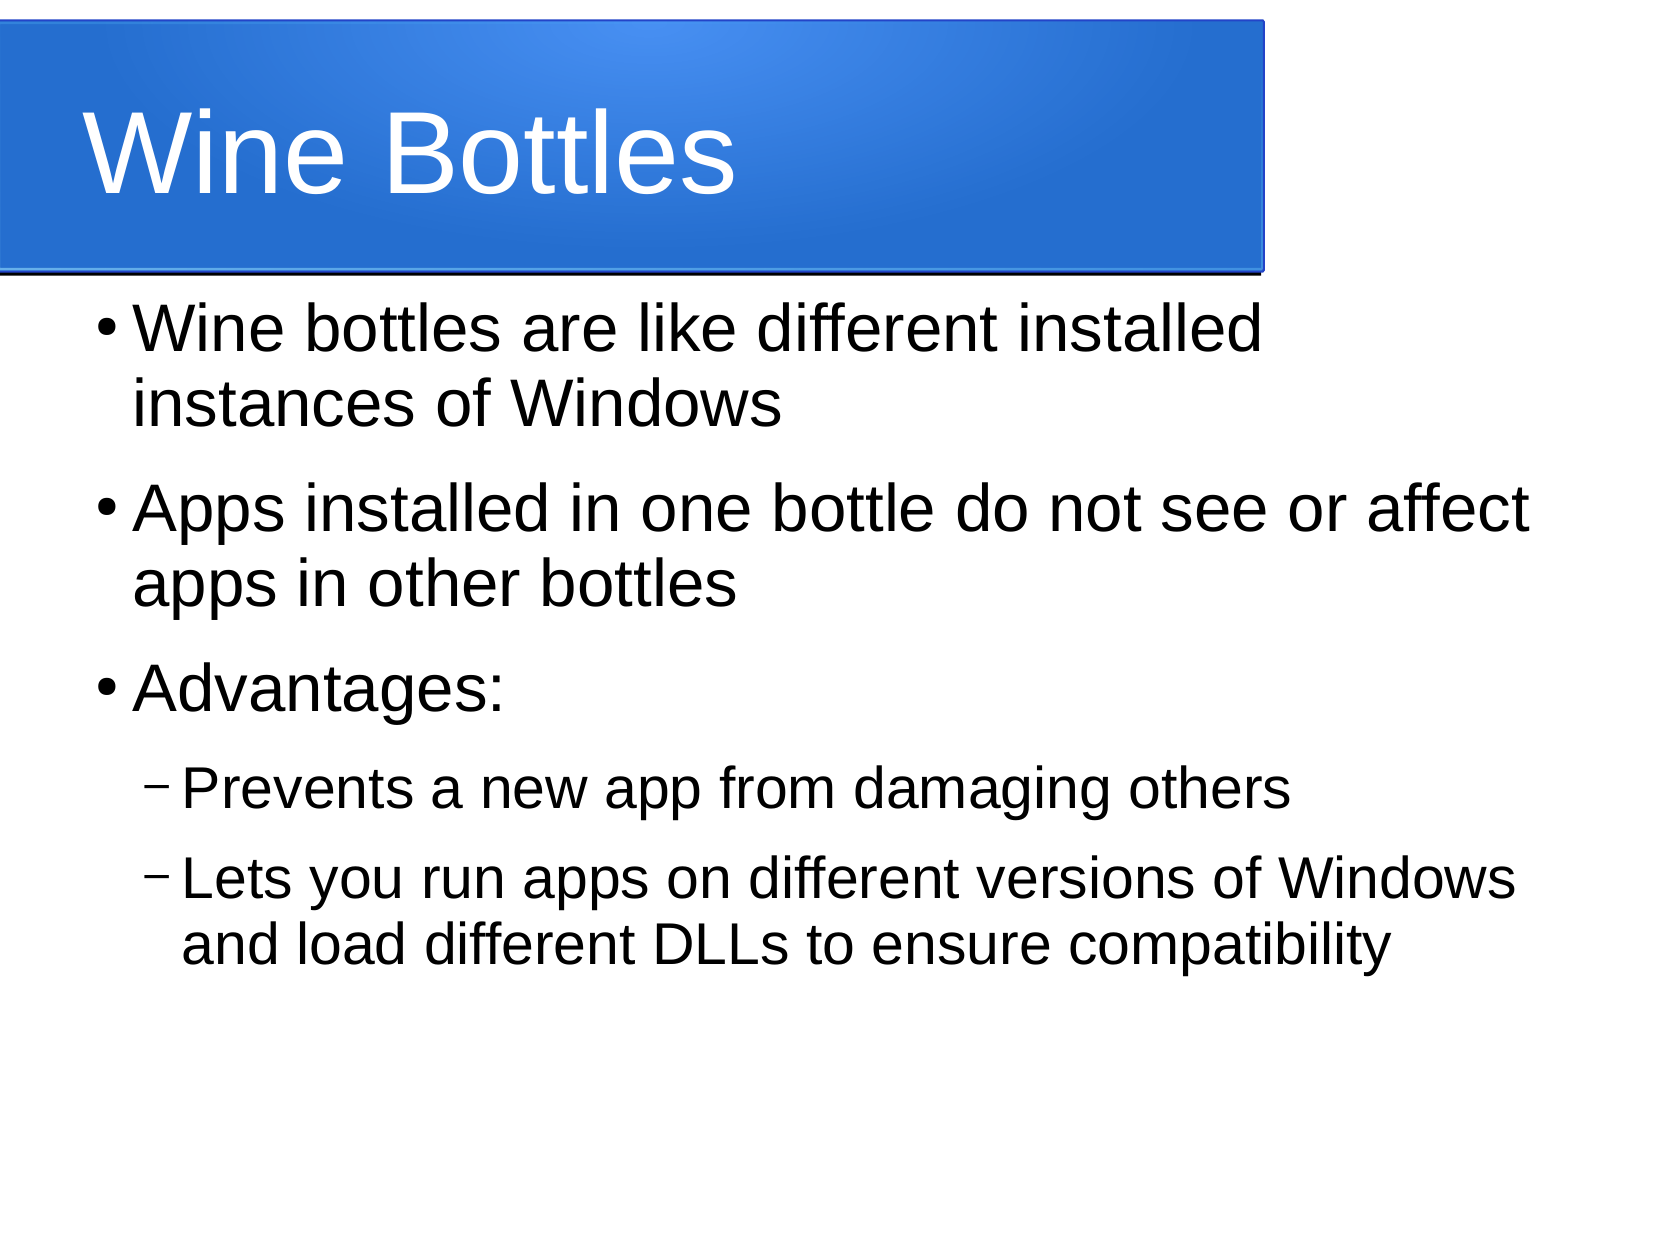

# Wine Bottles
Wine bottles are like different installed instances of Windows
Apps installed in one bottle do not see or affect apps in other bottles
Advantages:
Prevents a new app from damaging others
Lets you run apps on different versions of Windows and load different DLLs to ensure compatibility